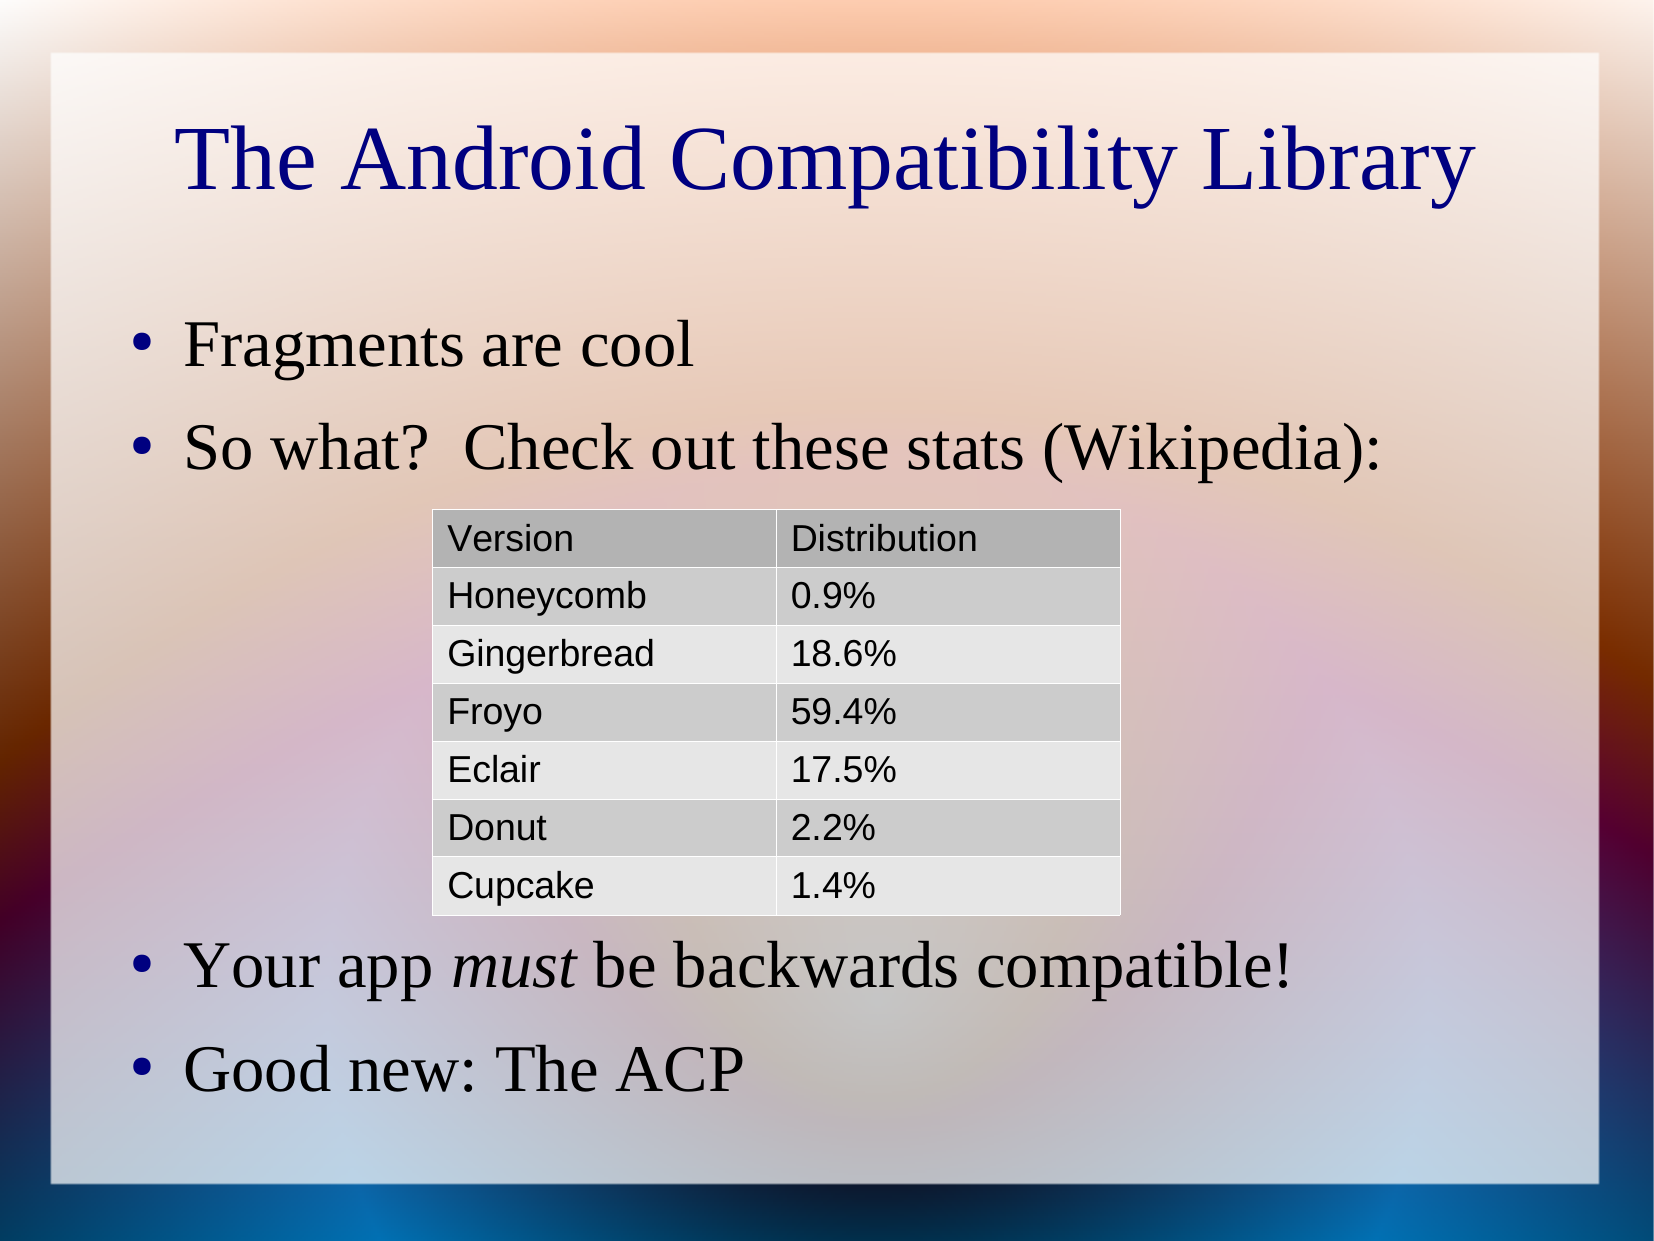

# The Android Compatibility Library
Fragments are cool
So what? Check out these stats (Wikipedia):
Your app must be backwards compatible!
Good new: The ACP
| Version | Distribution |
| --- | --- |
| Honeycomb | 0.9% |
| Gingerbread | 18.6% |
| Froyo | 59.4% |
| Eclair | 17.5% |
| Donut | 2.2% |
| Cupcake | 1.4% |